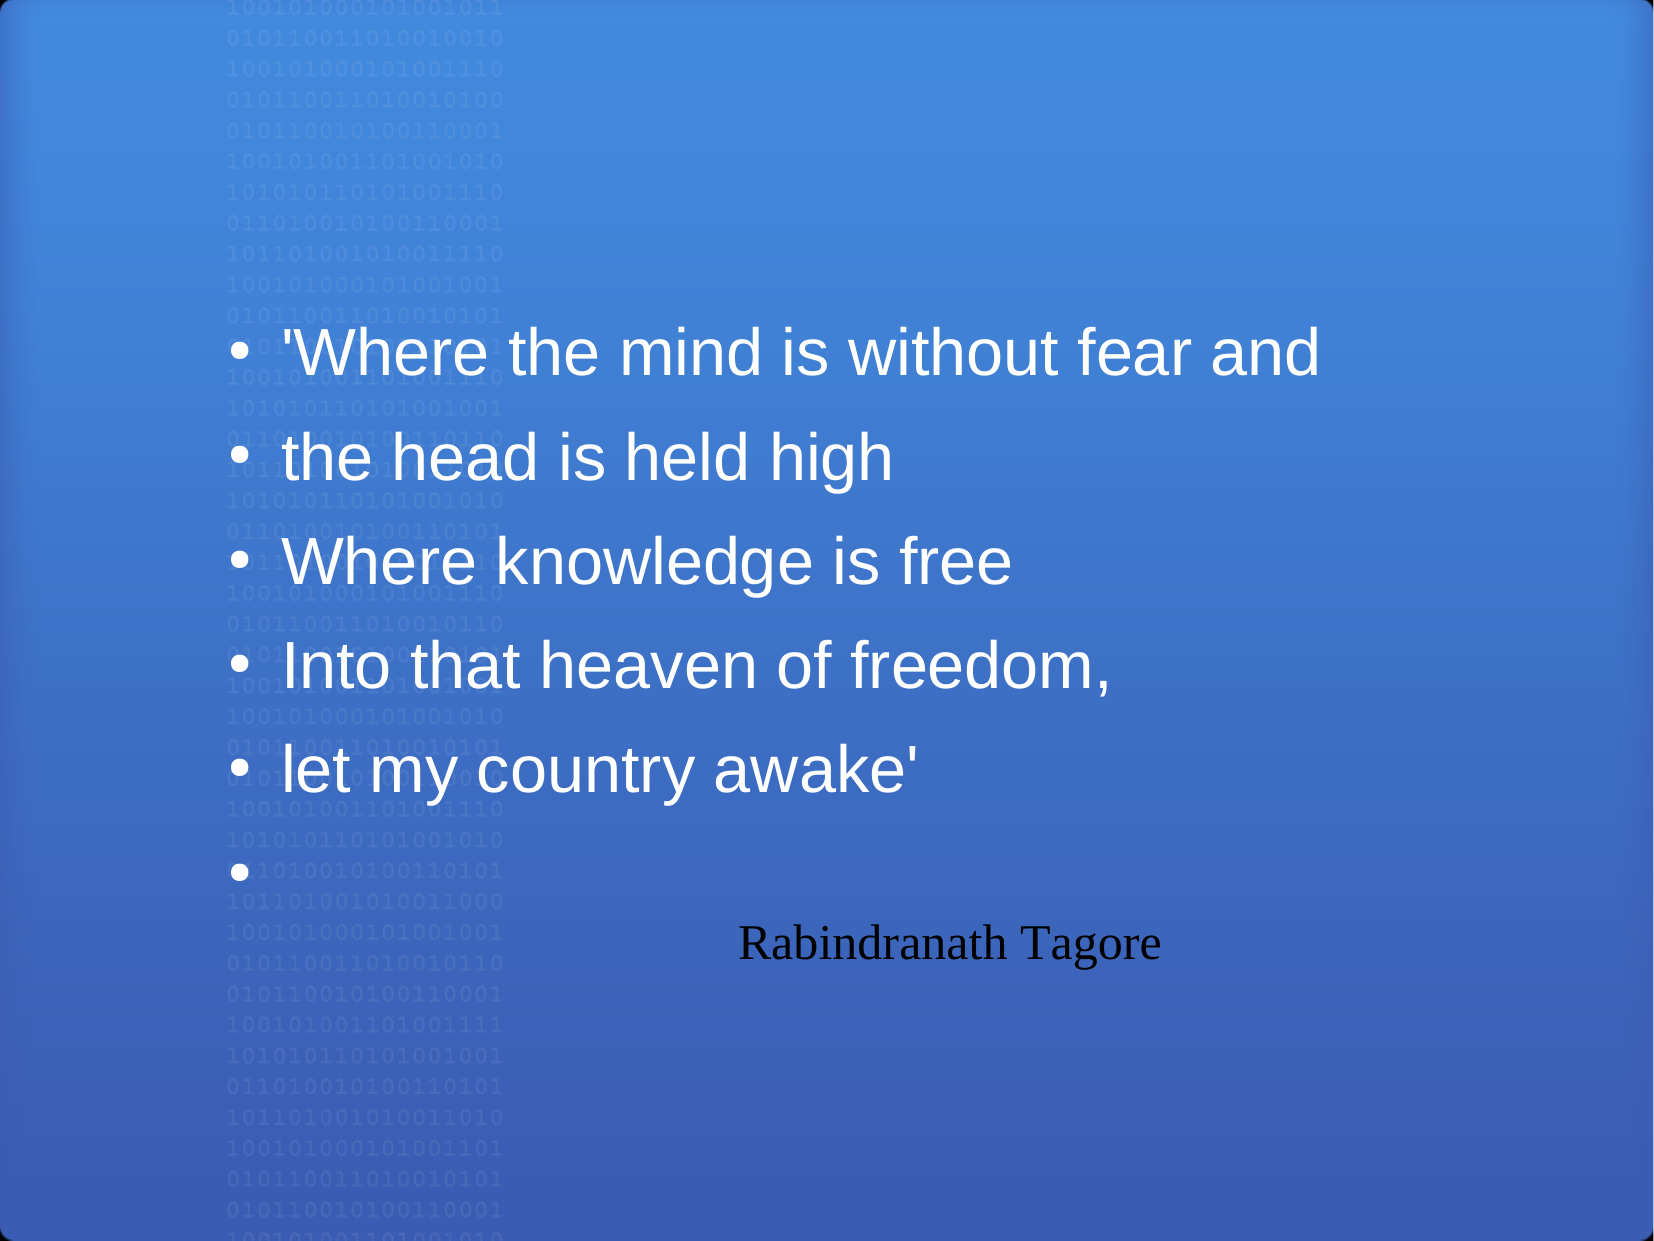

# 'Where the mind is without fear and
the head is held high
Where knowledge is free
Into that heaven of freedom,
let my country awake'
Rabindranath Tagore